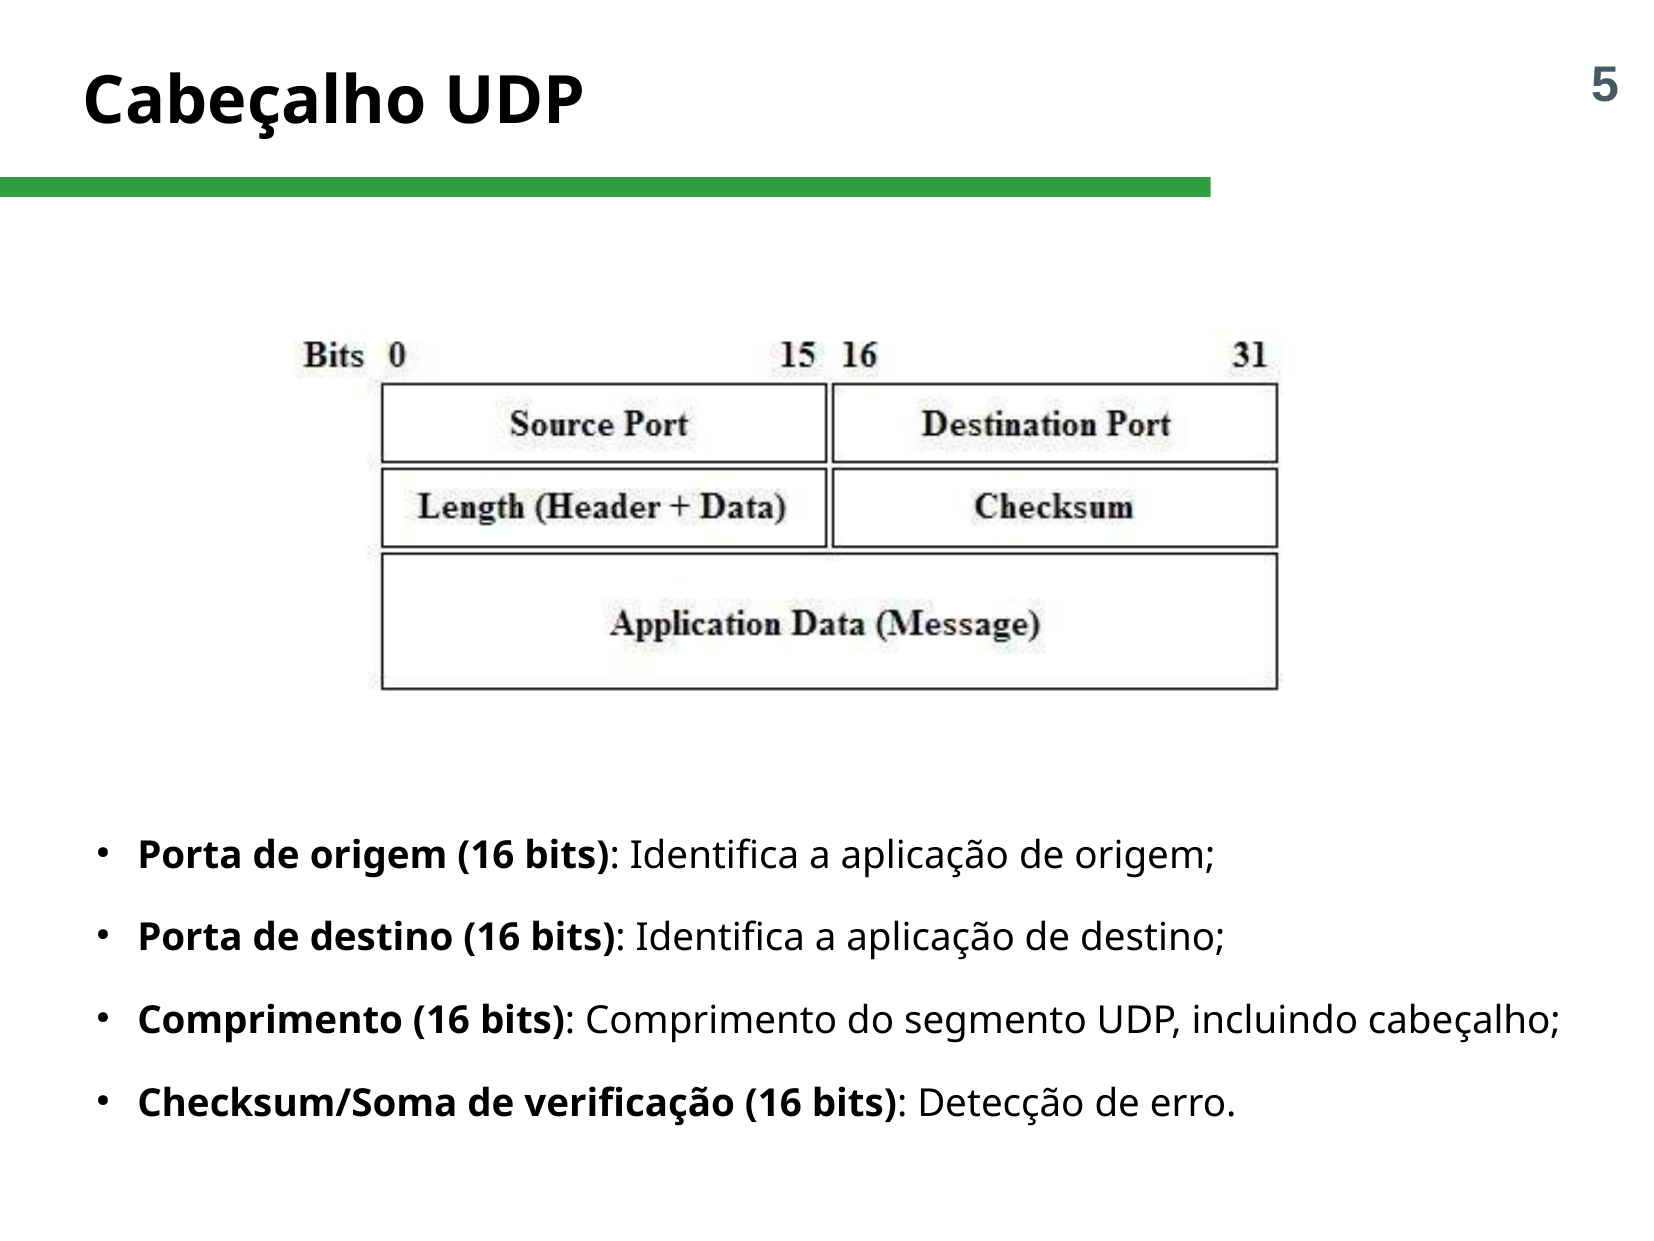

# Cabeçalho UDP
Porta de origem (16 bits): Identifica a aplicação de origem;
Porta de destino (16 bits): Identifica a aplicação de destino;
Comprimento (16 bits): Comprimento do segmento UDP, incluindo cabeçalho;
Checksum/Soma de verificação (16 bits): Detecção de erro.